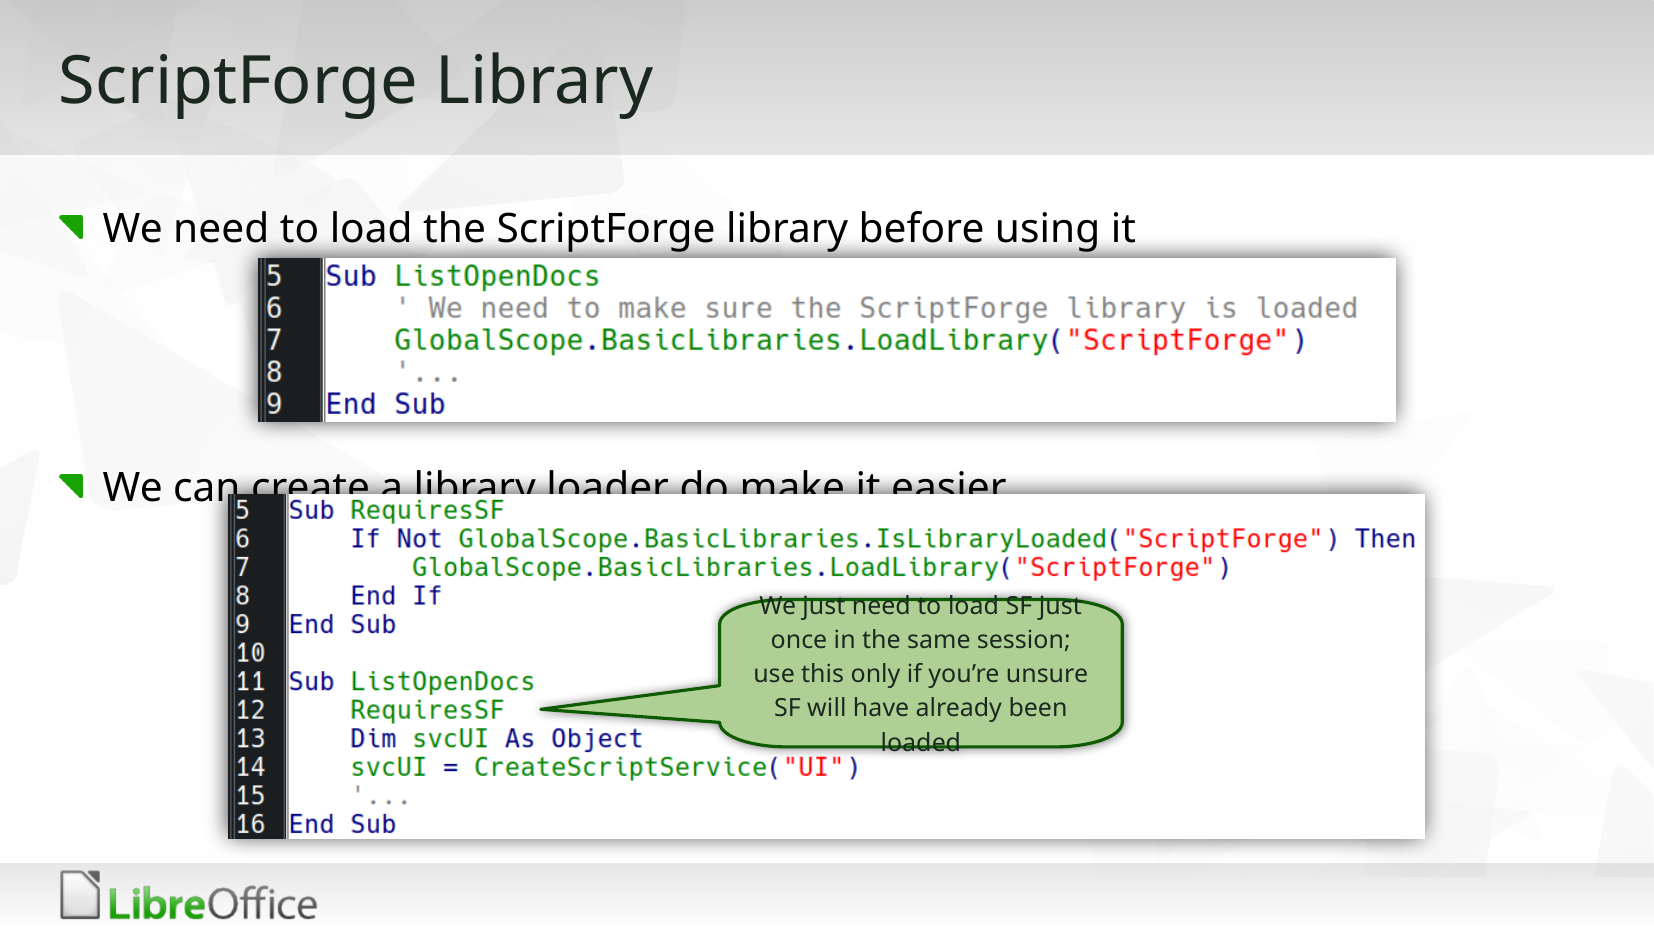

# ScriptForge Library
We need to load the ScriptForge library before using it
We can create a library loader do make it easier
We just need to load SF just once in the same session; use this only if you’re unsure SF will have already been loaded